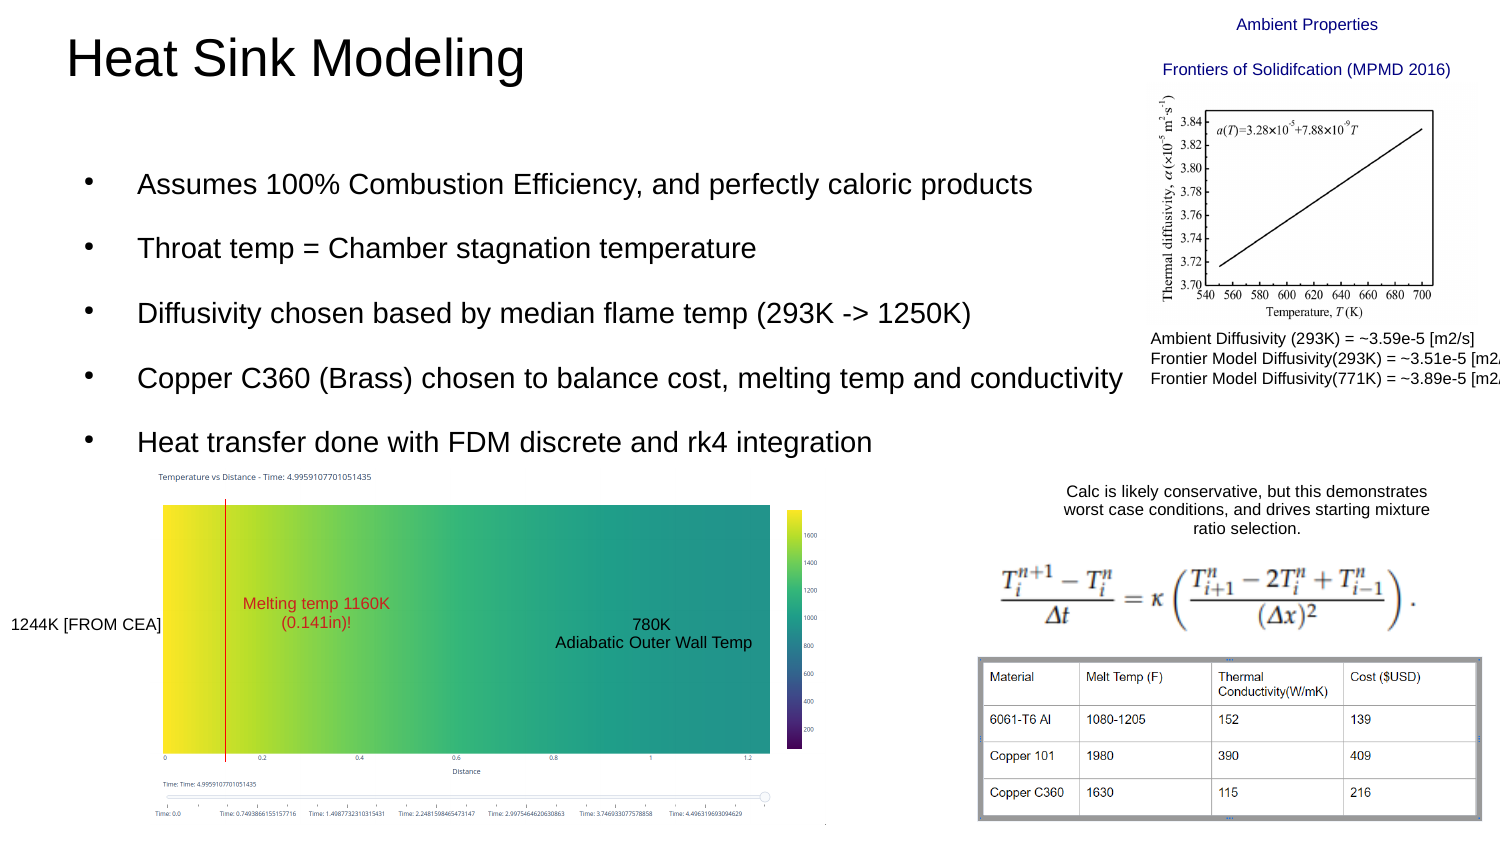

Ambient Properties
# Heat Sink Modeling
Frontiers of Solidifcation (MPMD 2016)
Assumes 100% Combustion Efficiency, and perfectly caloric products
Throat temp = Chamber stagnation temperature
Diffusivity chosen based by median flame temp (293K -> 1250K)
Copper C360 (Brass) chosen to balance cost, melting temp and conductivity
Heat transfer done with FDM discrete and rk4 integration
Ambient Diffusivity (293K) = ~3.59e-5 [m2/s]
Frontier Model Diffusivity(293K) = ~3.51e-5 [m2/s]
Frontier Model Diffusivity(771K) = ~3.89e-5 [m2/s]
Calc is likely conservative, but this demonstrates worst case conditions, and drives starting mixture ratio selection.
Melting temp 1160K
(0.141in)!
1244K [FROM CEA]
780K
Adiabatic Outer Wall Temp